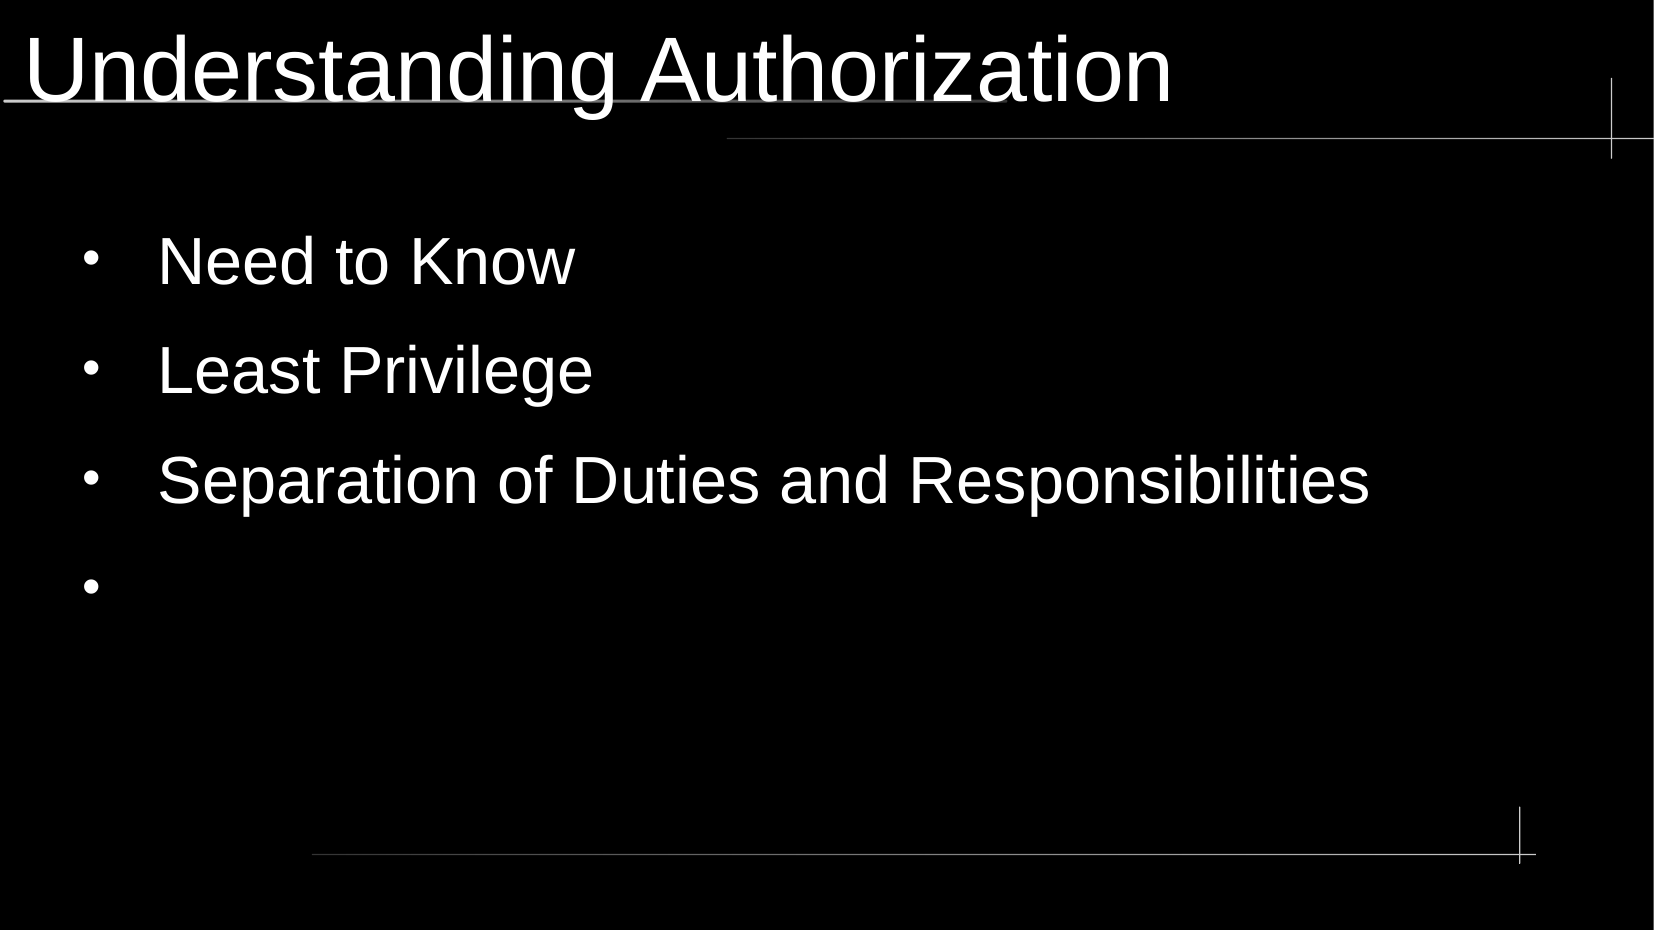

# Understanding Authorization
Need to Know
Least Privilege
Separation of Duties and Responsibilities